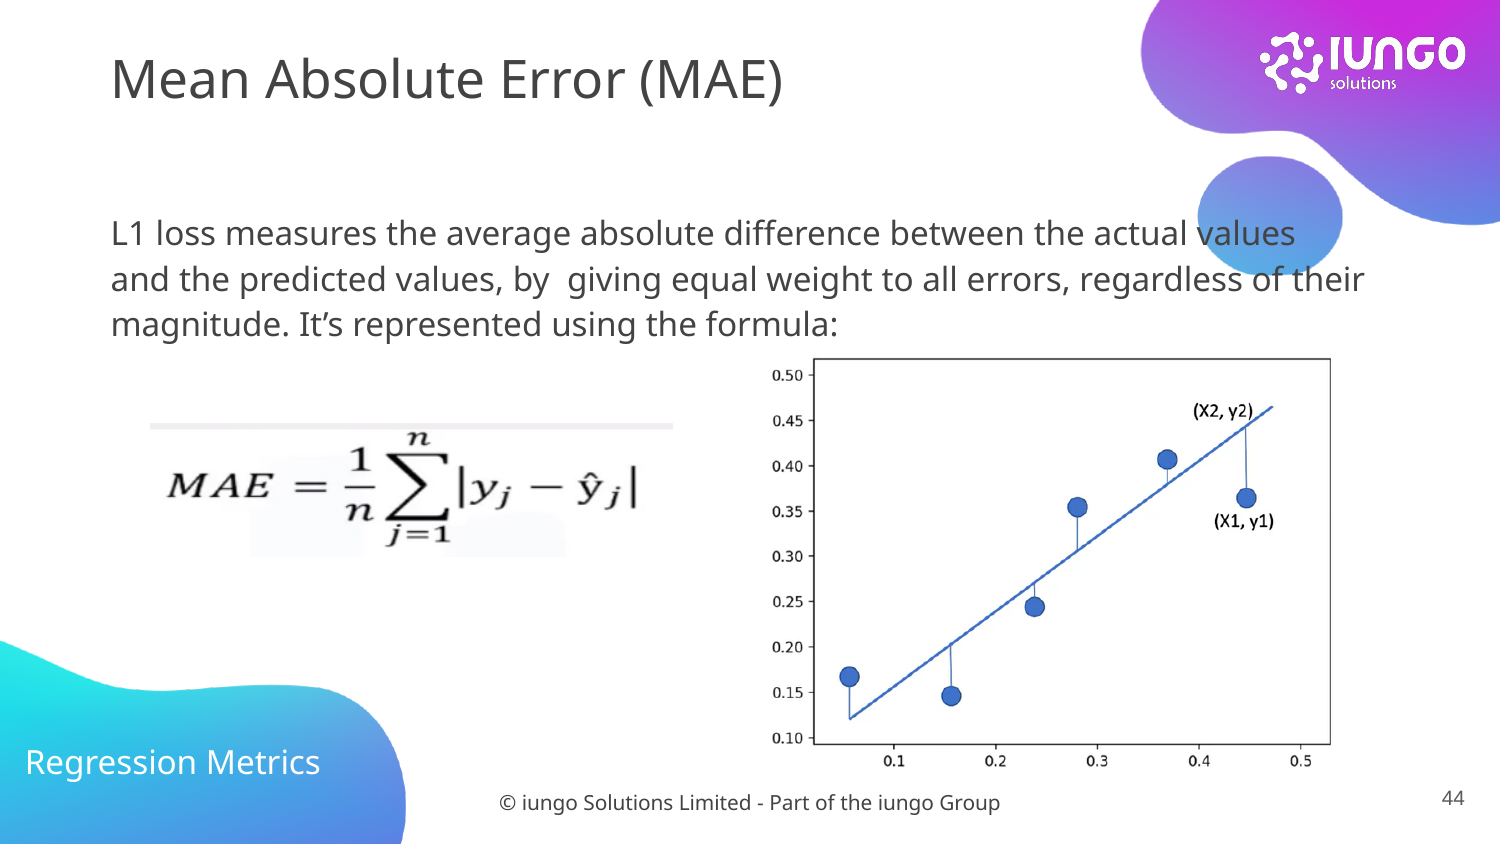

# Mean Absolute Error (MAE)
L1 loss measures the average absolute difference between the actual values and the predicted values, by giving equal weight to all errors, regardless of their magnitude. It’s represented using the formula:
Regression Metrics